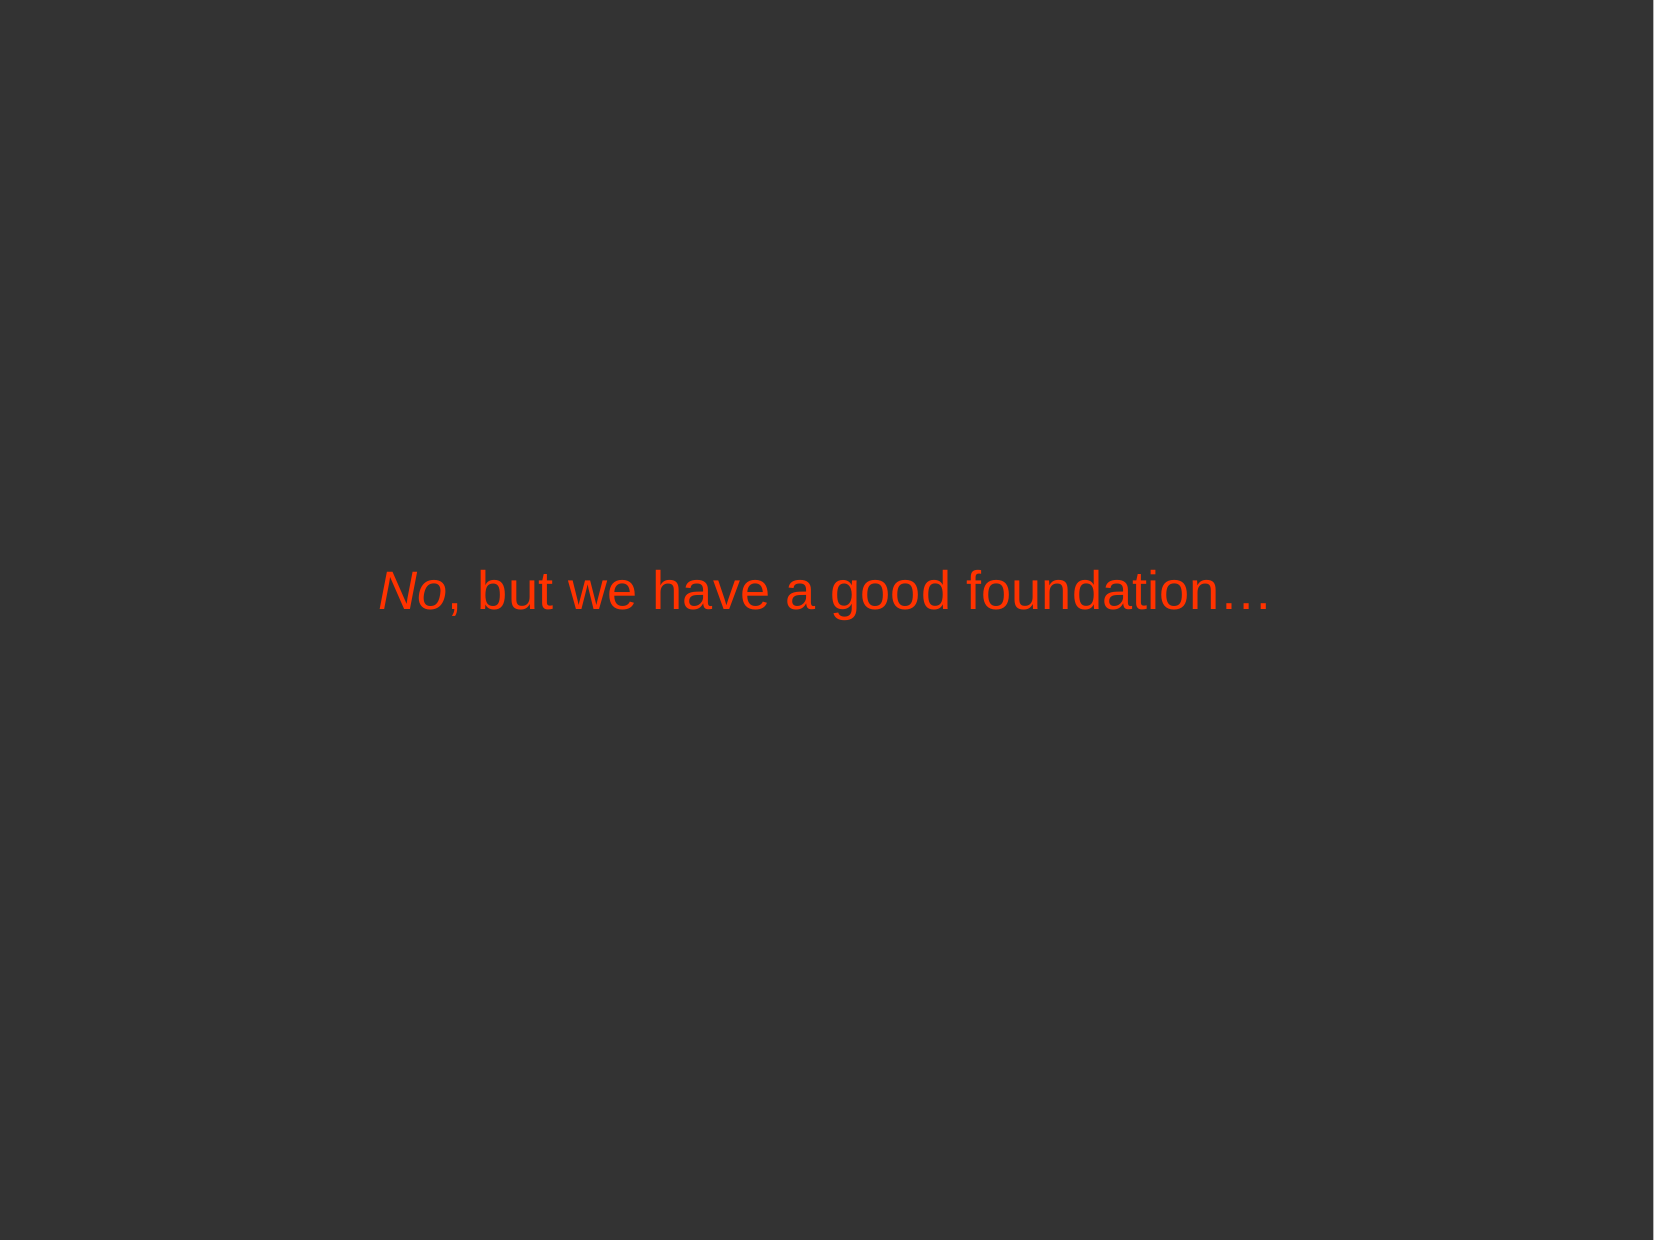

# No, but we have a good foundation…